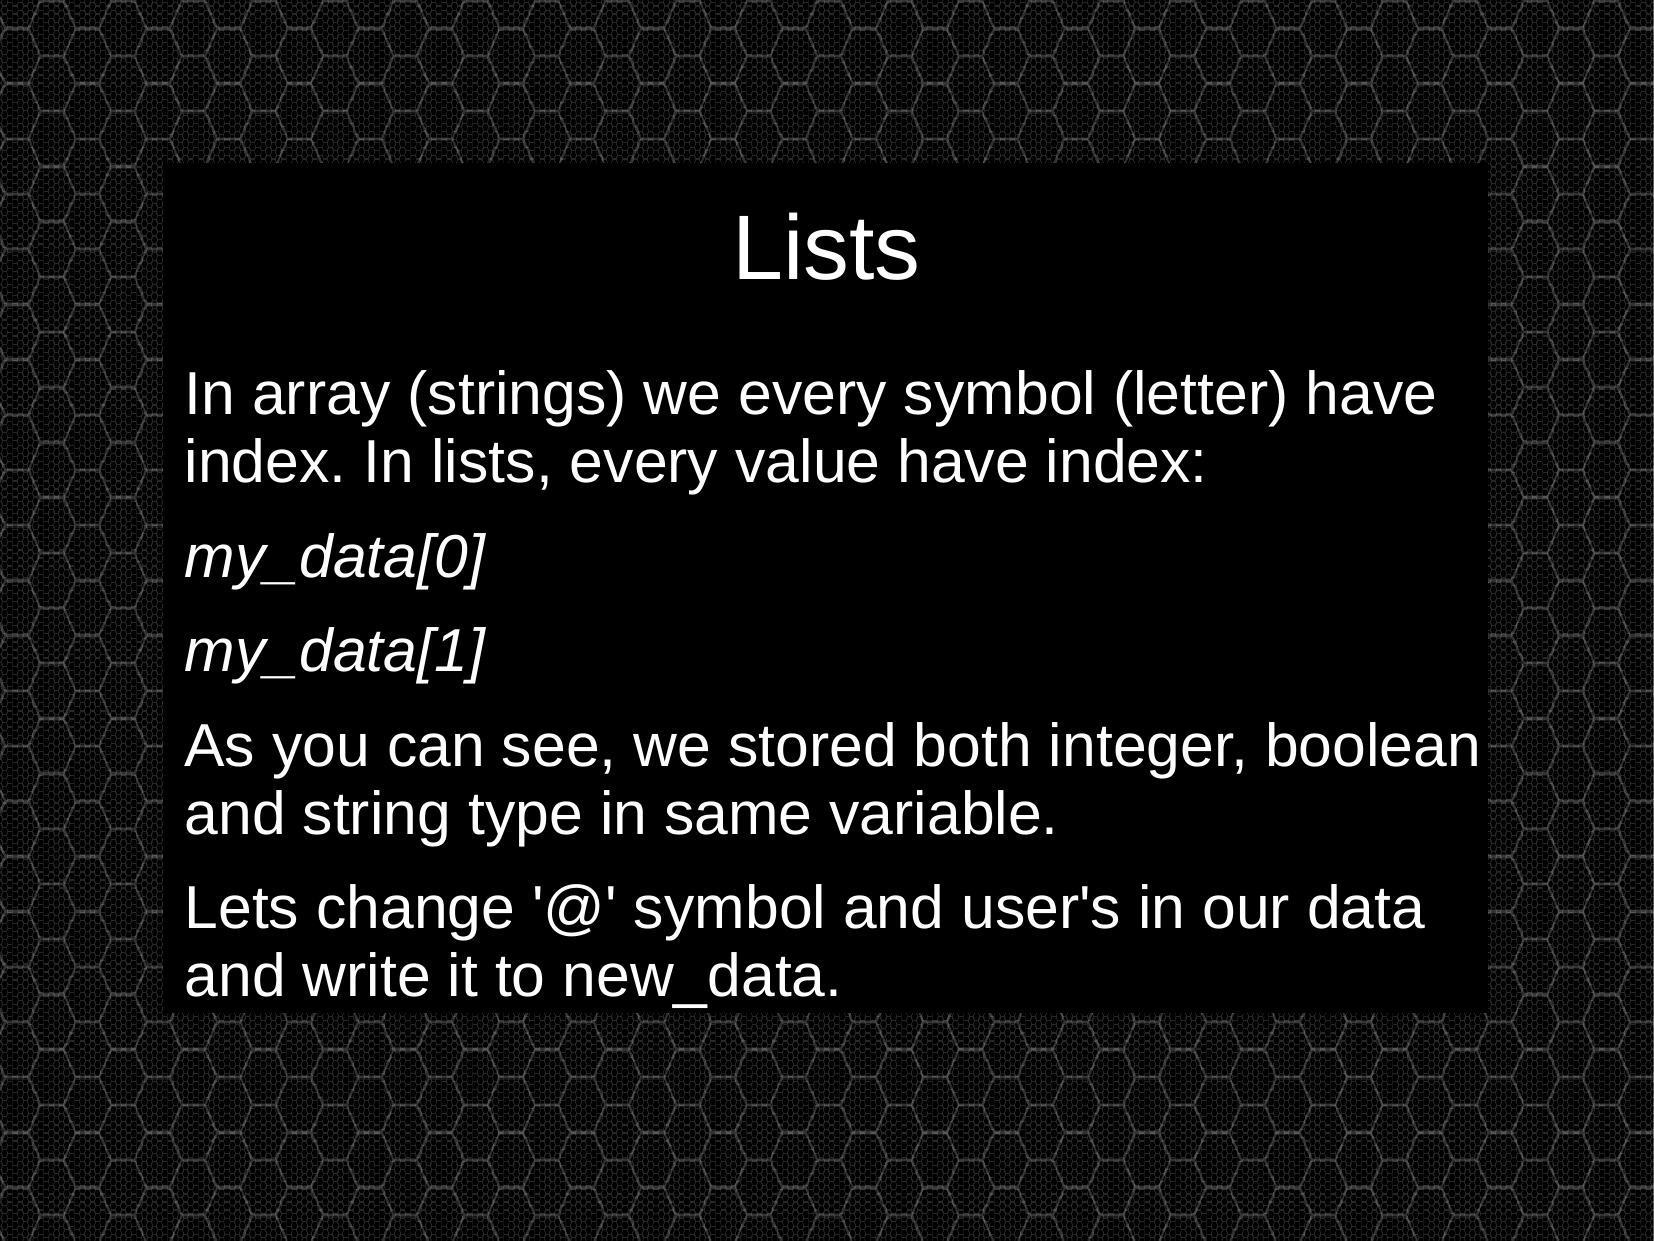

# Lists
In array (strings) we every symbol (letter) have index. In lists, every value have index:
my_data[0]
my_data[1]
As you can see, we stored both integer, boolean and string type in same variable.
Lets change '@' symbol and user's in our data and write it to new_data.